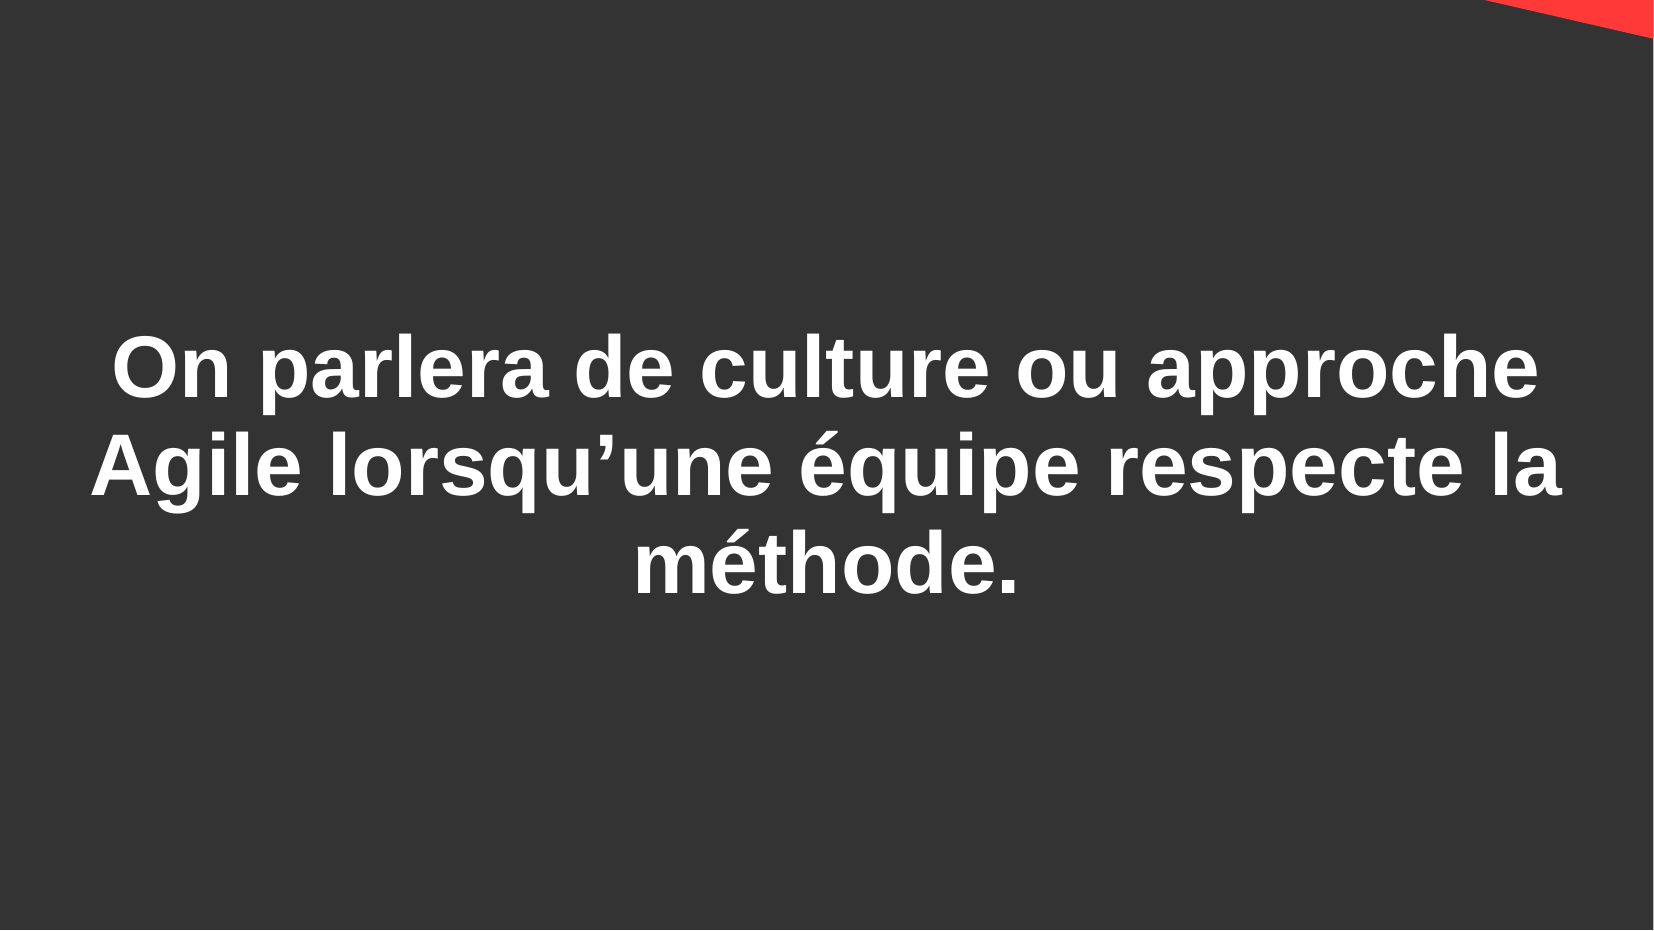

# On parlera de culture ou approche Agile lorsqu’une équipe respecte la méthode.